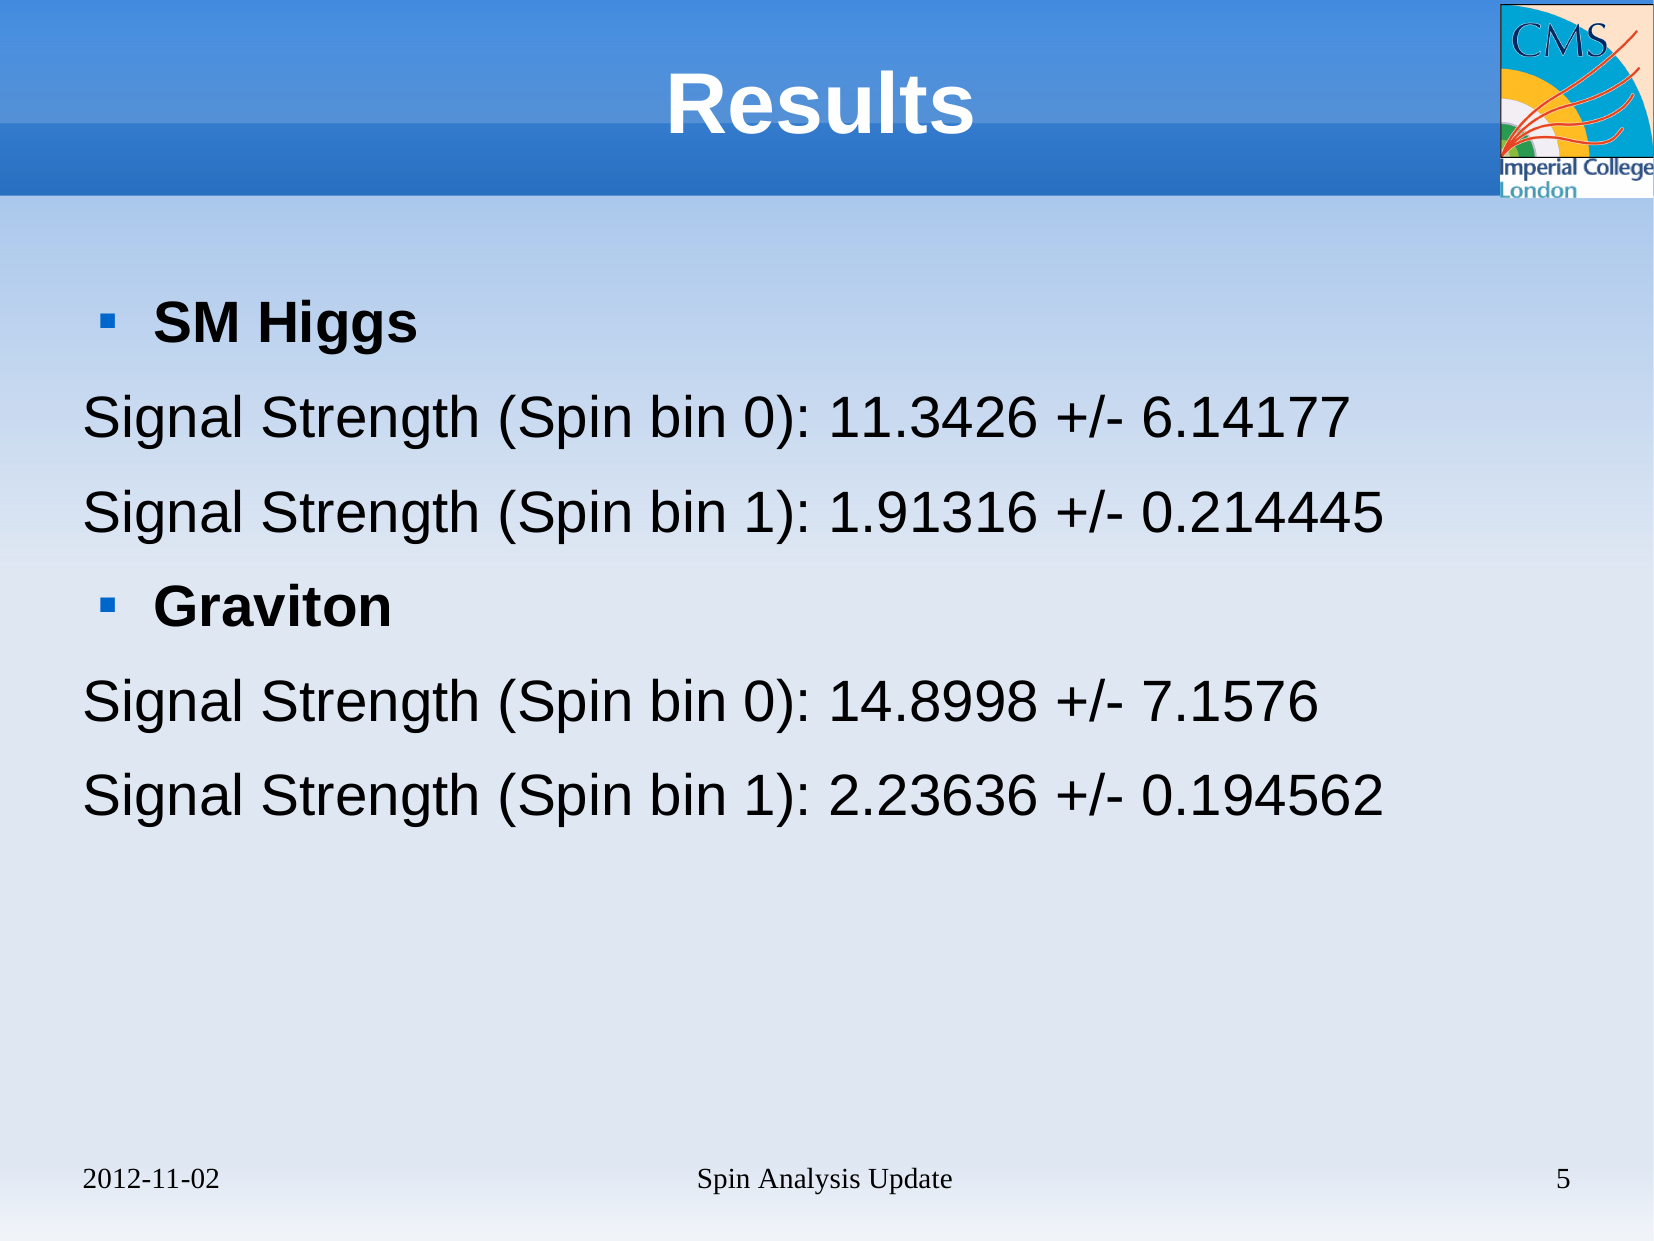

# Results
SM Higgs
Signal Strength (Spin bin 0): 11.3426 +/- 6.14177
Signal Strength (Spin bin 1): 1.91316 +/- 0.214445
Graviton
Signal Strength (Spin bin 0): 14.8998 +/- 7.1576
Signal Strength (Spin bin 1): 2.23636 +/- 0.194562
2012-11-02
Spin Analysis Update
5